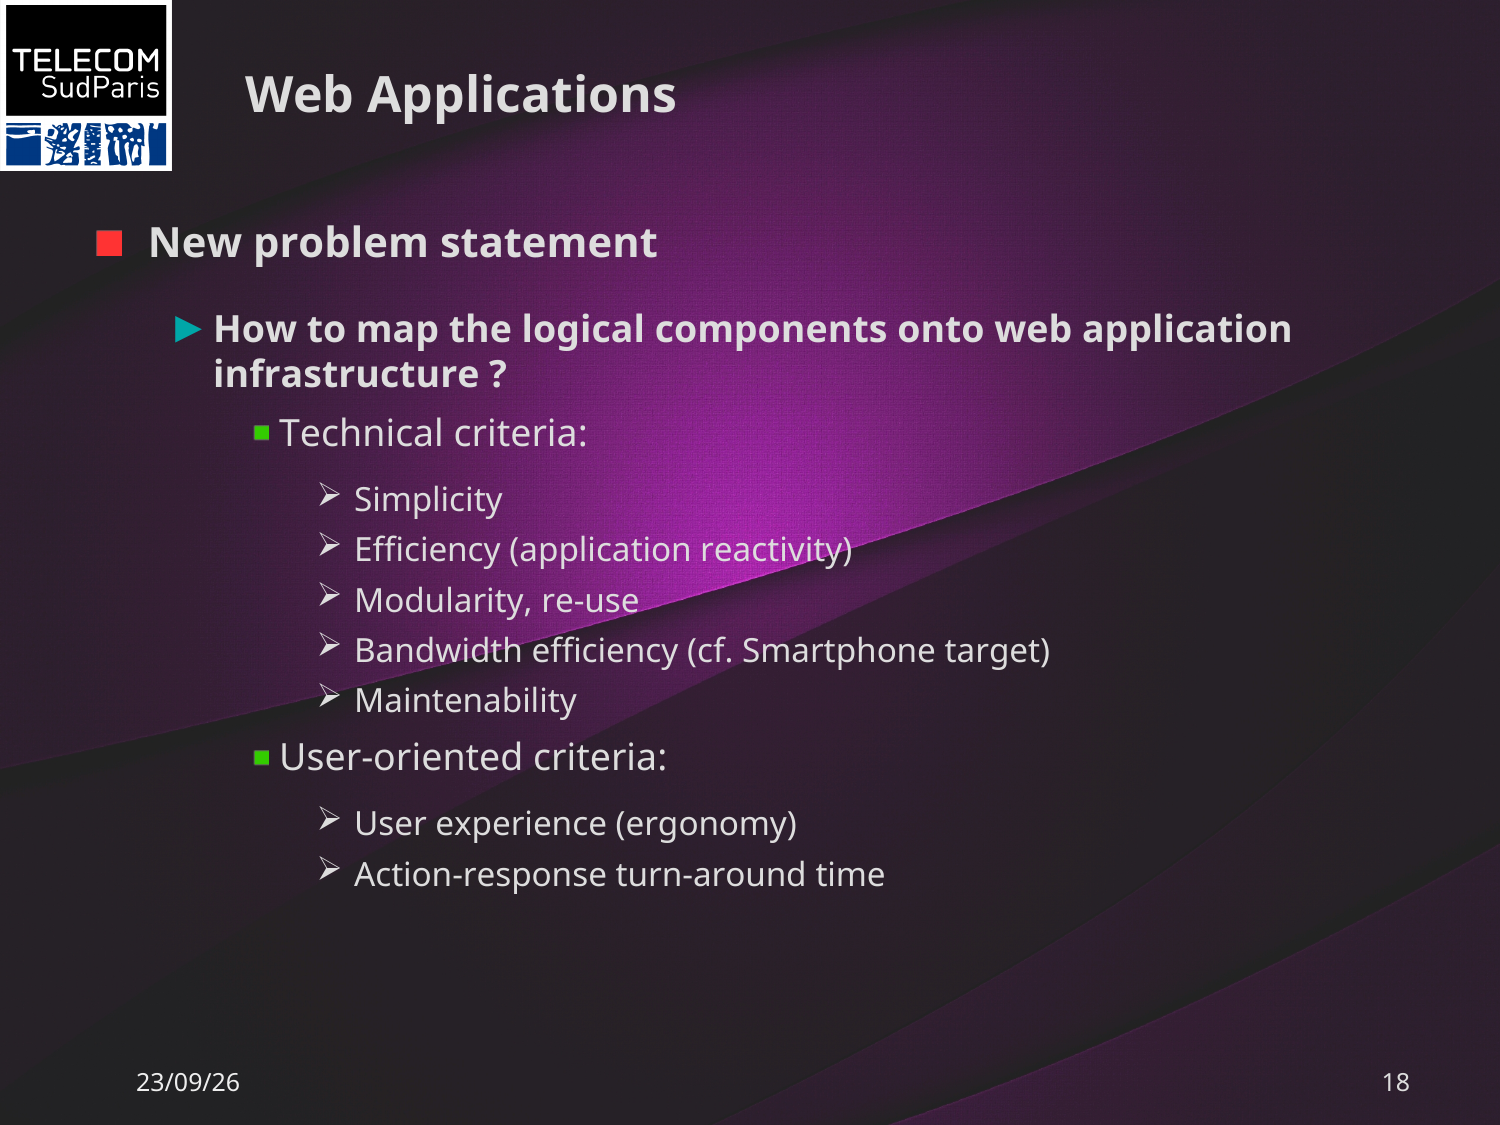

# Web Applications
New problem statement
How to map the logical components onto web application infrastructure ?
Technical criteria:
Simplicity
Efficiency (application reactivity)
Modularity, re-use
Bandwidth efficiency (cf. Smartphone target)
Maintenability
User-oriented criteria:
User experience (ergonomy)
Action-response turn-around time
18